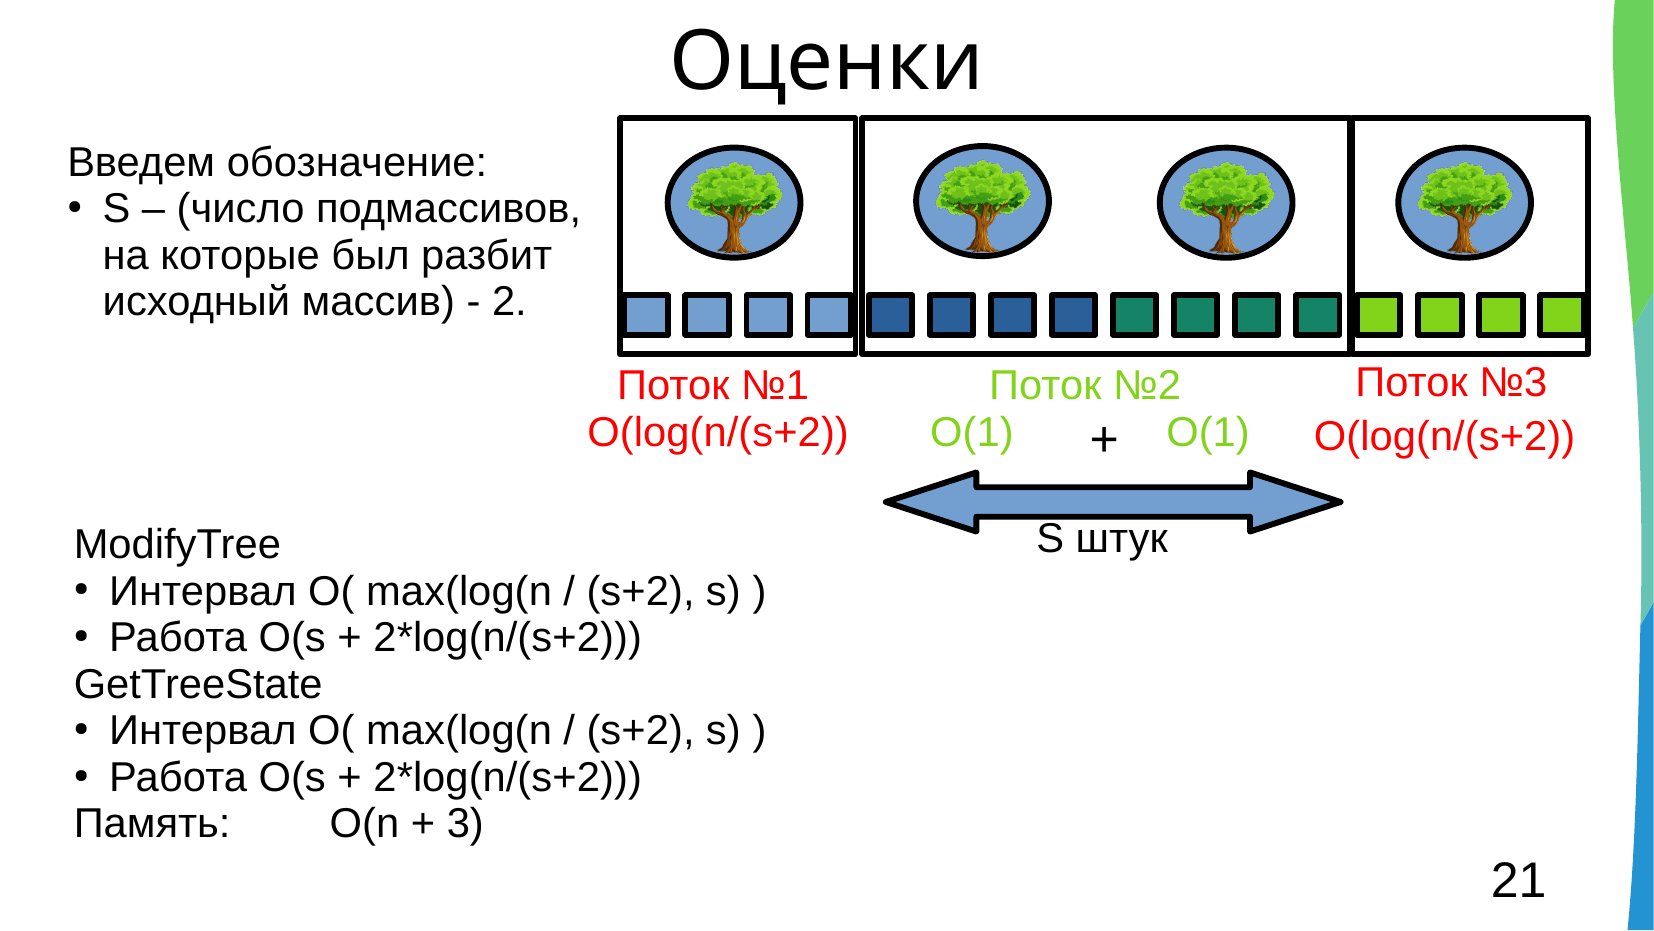

# Оценки
Введем обозначение:
S – (число подмассивов, на которые был разбит исходный массив) - 2.
Поток №3
Поток №1
Поток №2
O(log(n/(s+2))
O(1)
O(1)
+
O(log(n/(s+2))
S штук
ModifyTree
Интервал O( max(log(n / (s+2), s) )
Работа O(s + 2*log(n/(s+2)))
GetTreeState
Интервал O( max(log(n / (s+2), s) )
Работа O(s + 2*log(n/(s+2)))
Память:	 O(n + 3)